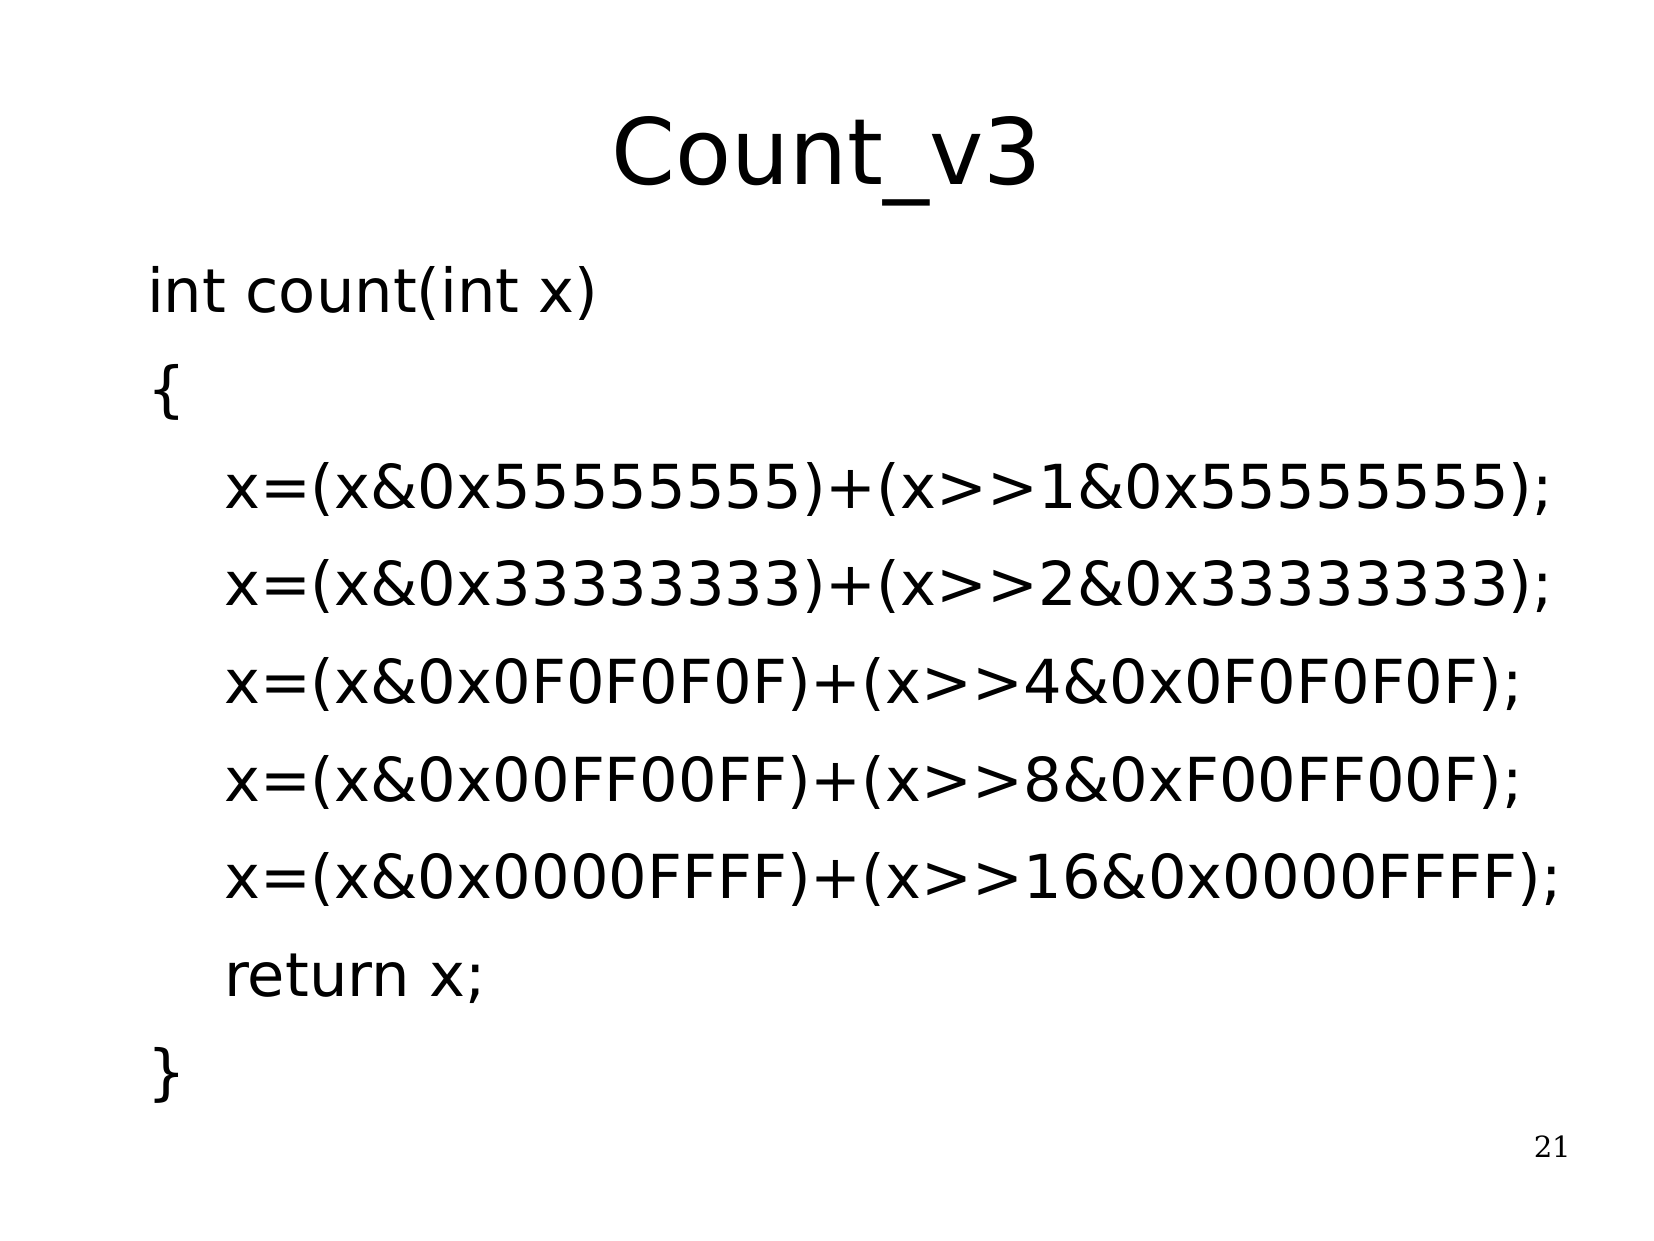

# Count_v3
int count(int x)
{
 x=(x&0x55555555)+(x>>1&0x55555555);
 x=(x&0x33333333)+(x>>2&0x33333333);
 x=(x&0x0F0F0F0F)+(x>>4&0x0F0F0F0F);
 x=(x&0x00FF00FF)+(x>>8&0xF00FF00F);
 x=(x&0x0000FFFF)+(x>>16&0x0000FFFF);
 return x;
}
21